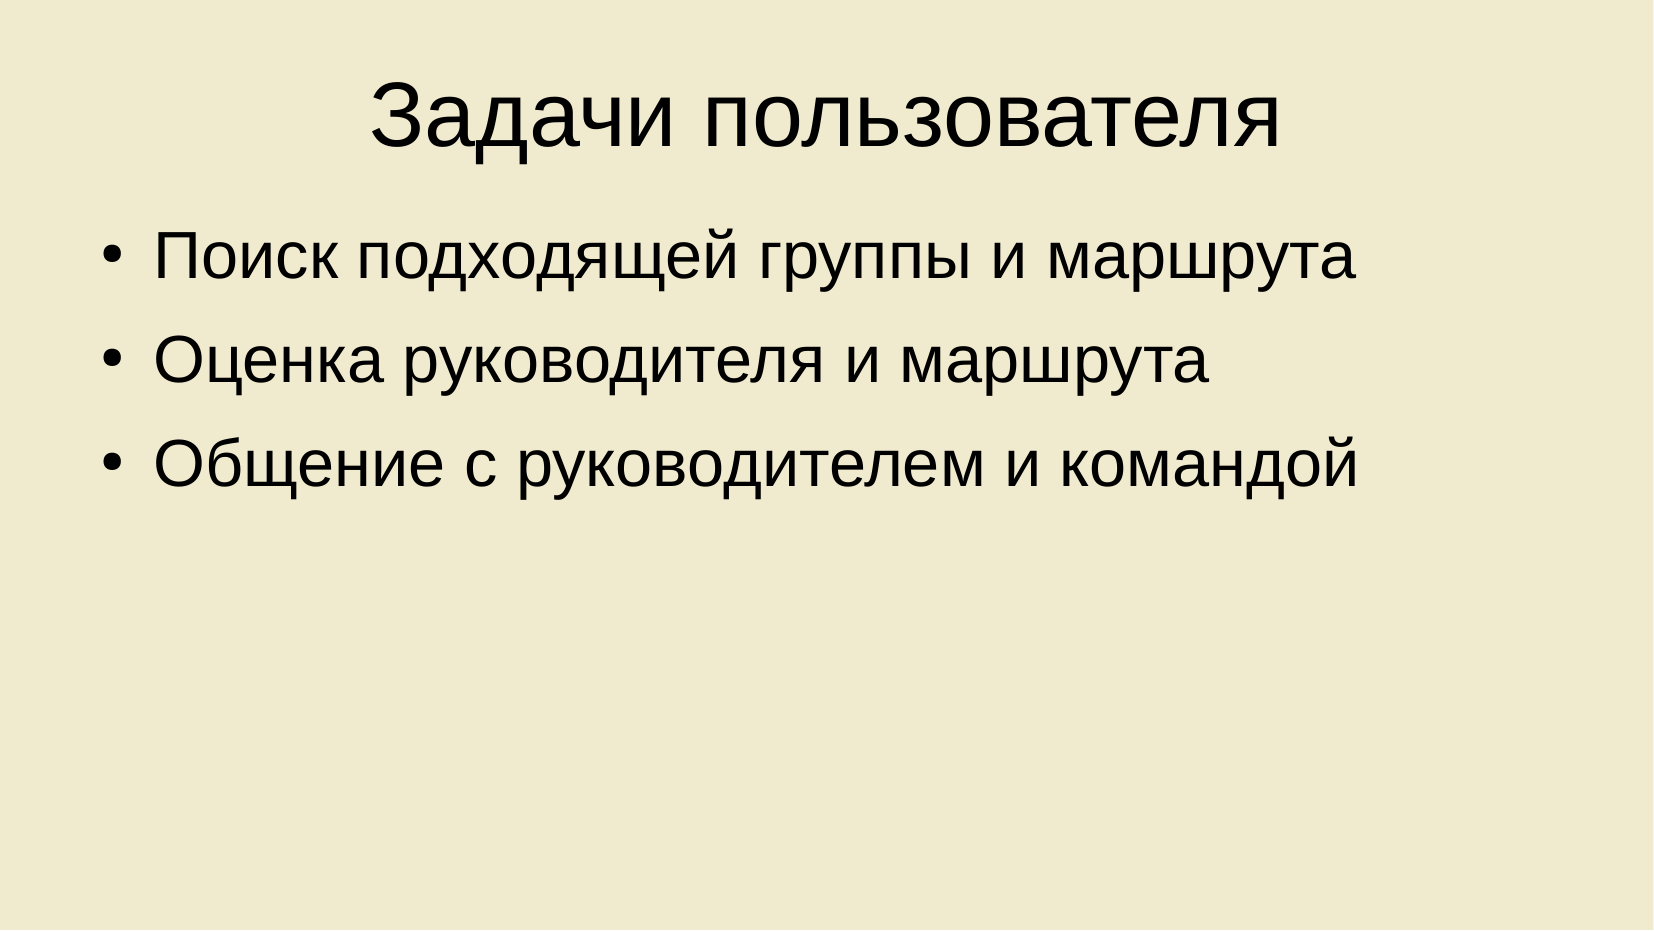

# Задачи пользователя
Поиск подходящей группы и маршрута
Оценка руководителя и маршрута
Общение с руководителем и командой